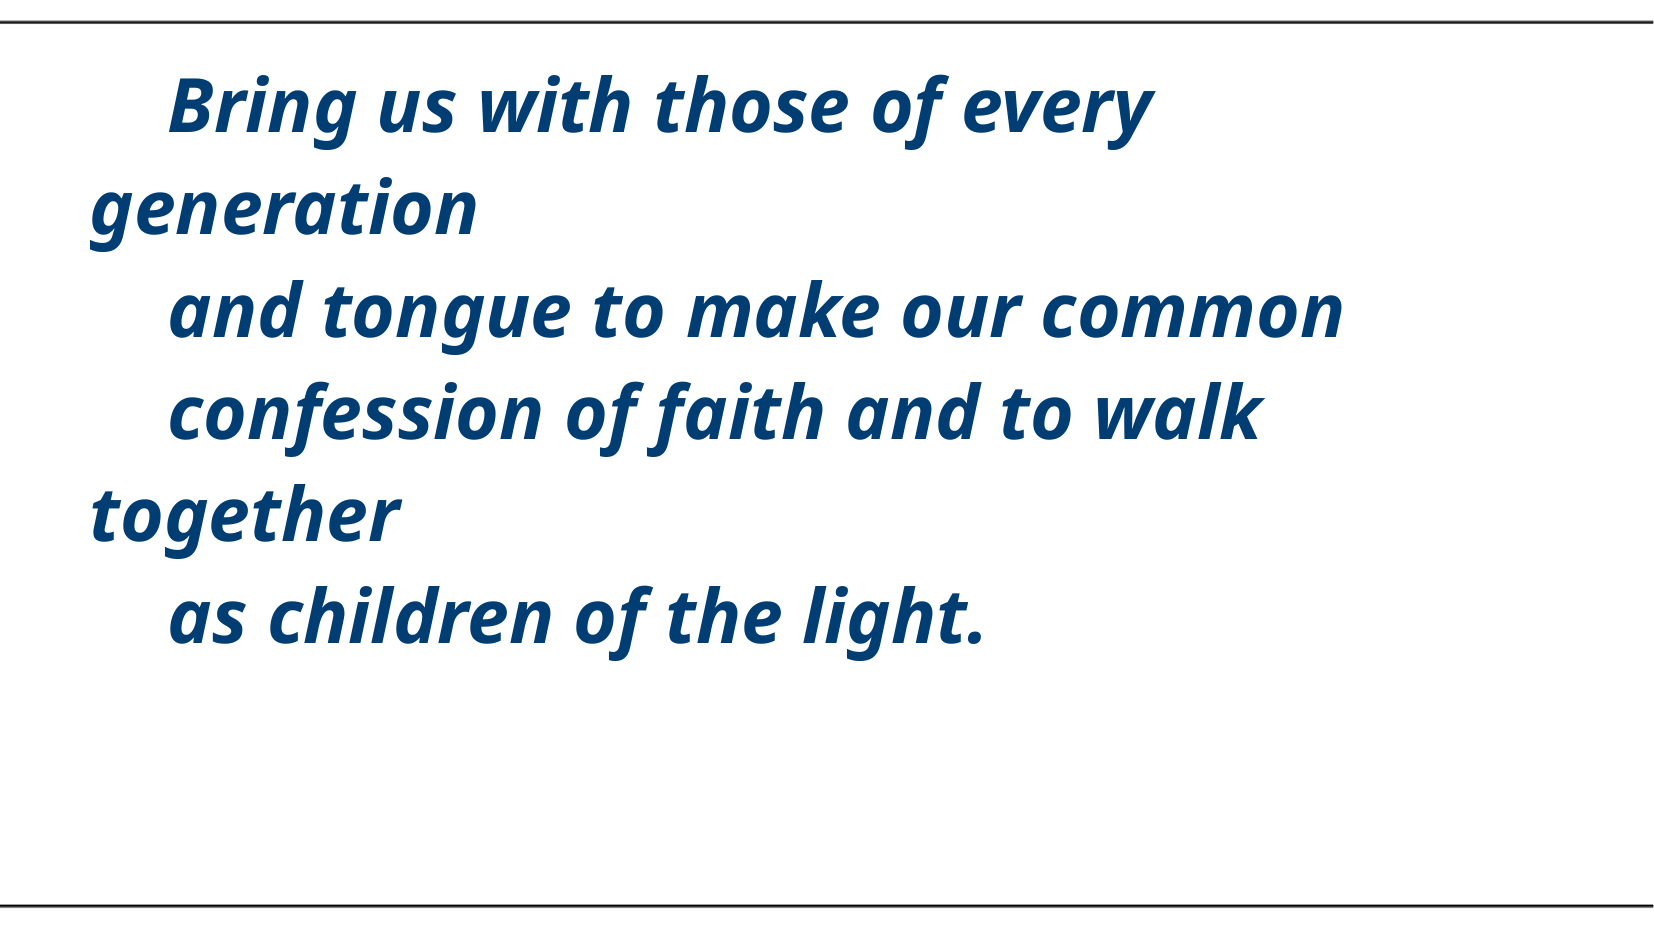

Bring us with those of every generation
 and tongue to make our common
 confession of faith and to walk together
 as children of the light.